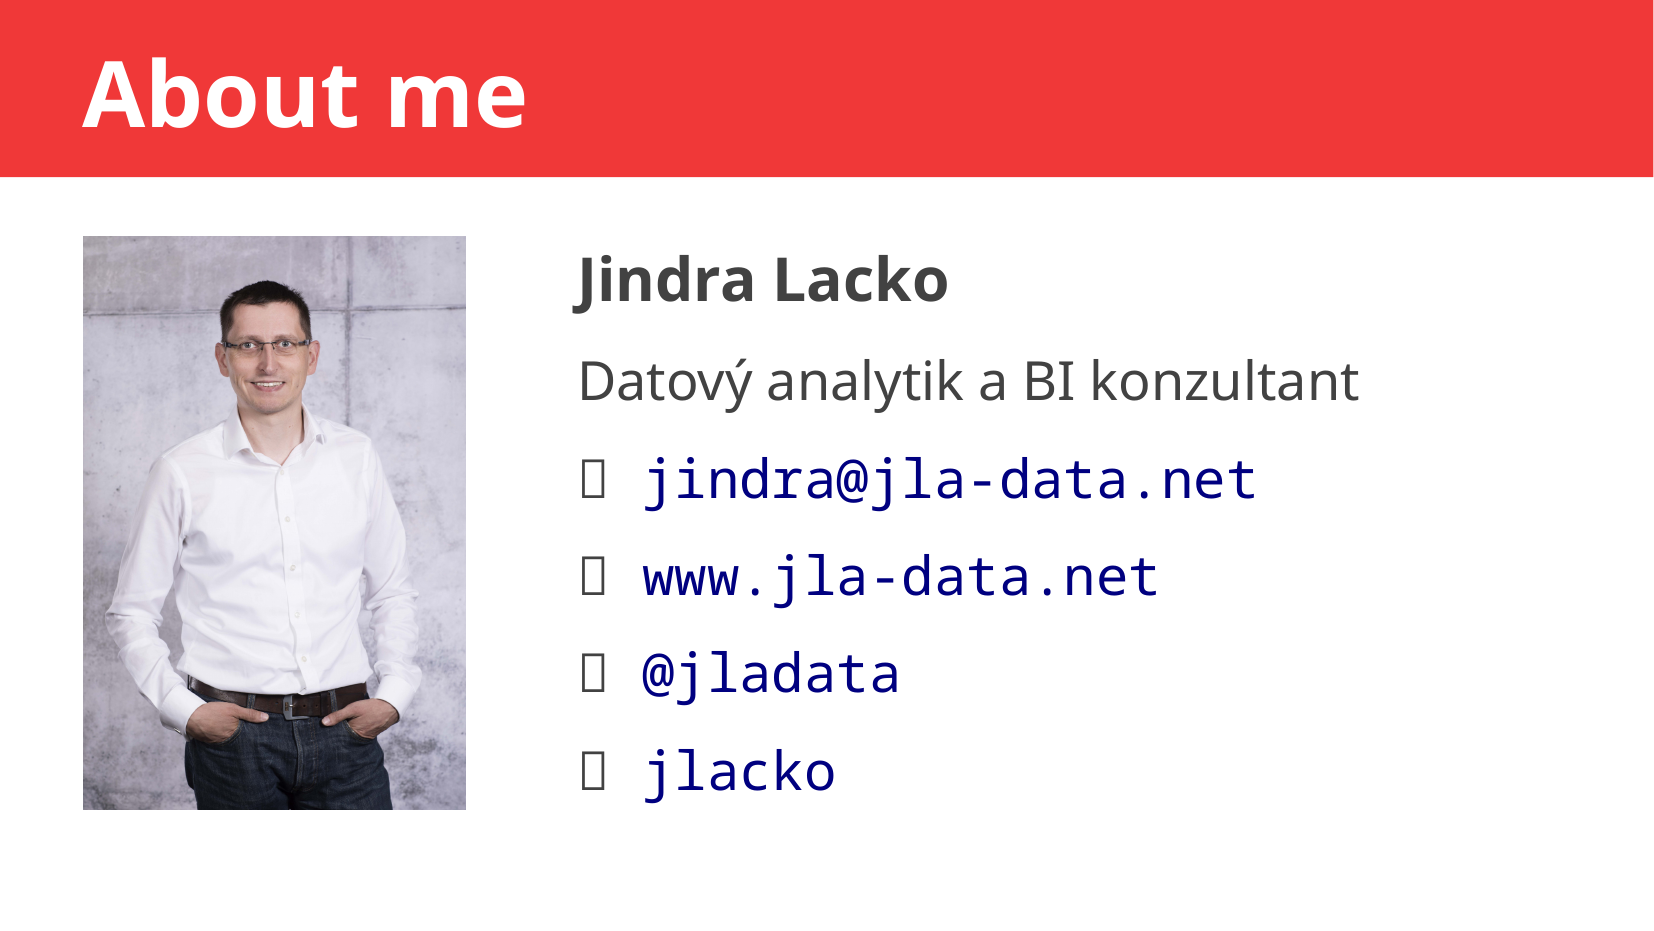

# About me
Jindra Lacko
Datový analytik a BI konzultant
 jindra@jla-data.net
 www.jla-data.net
 @jladata
 jlacko